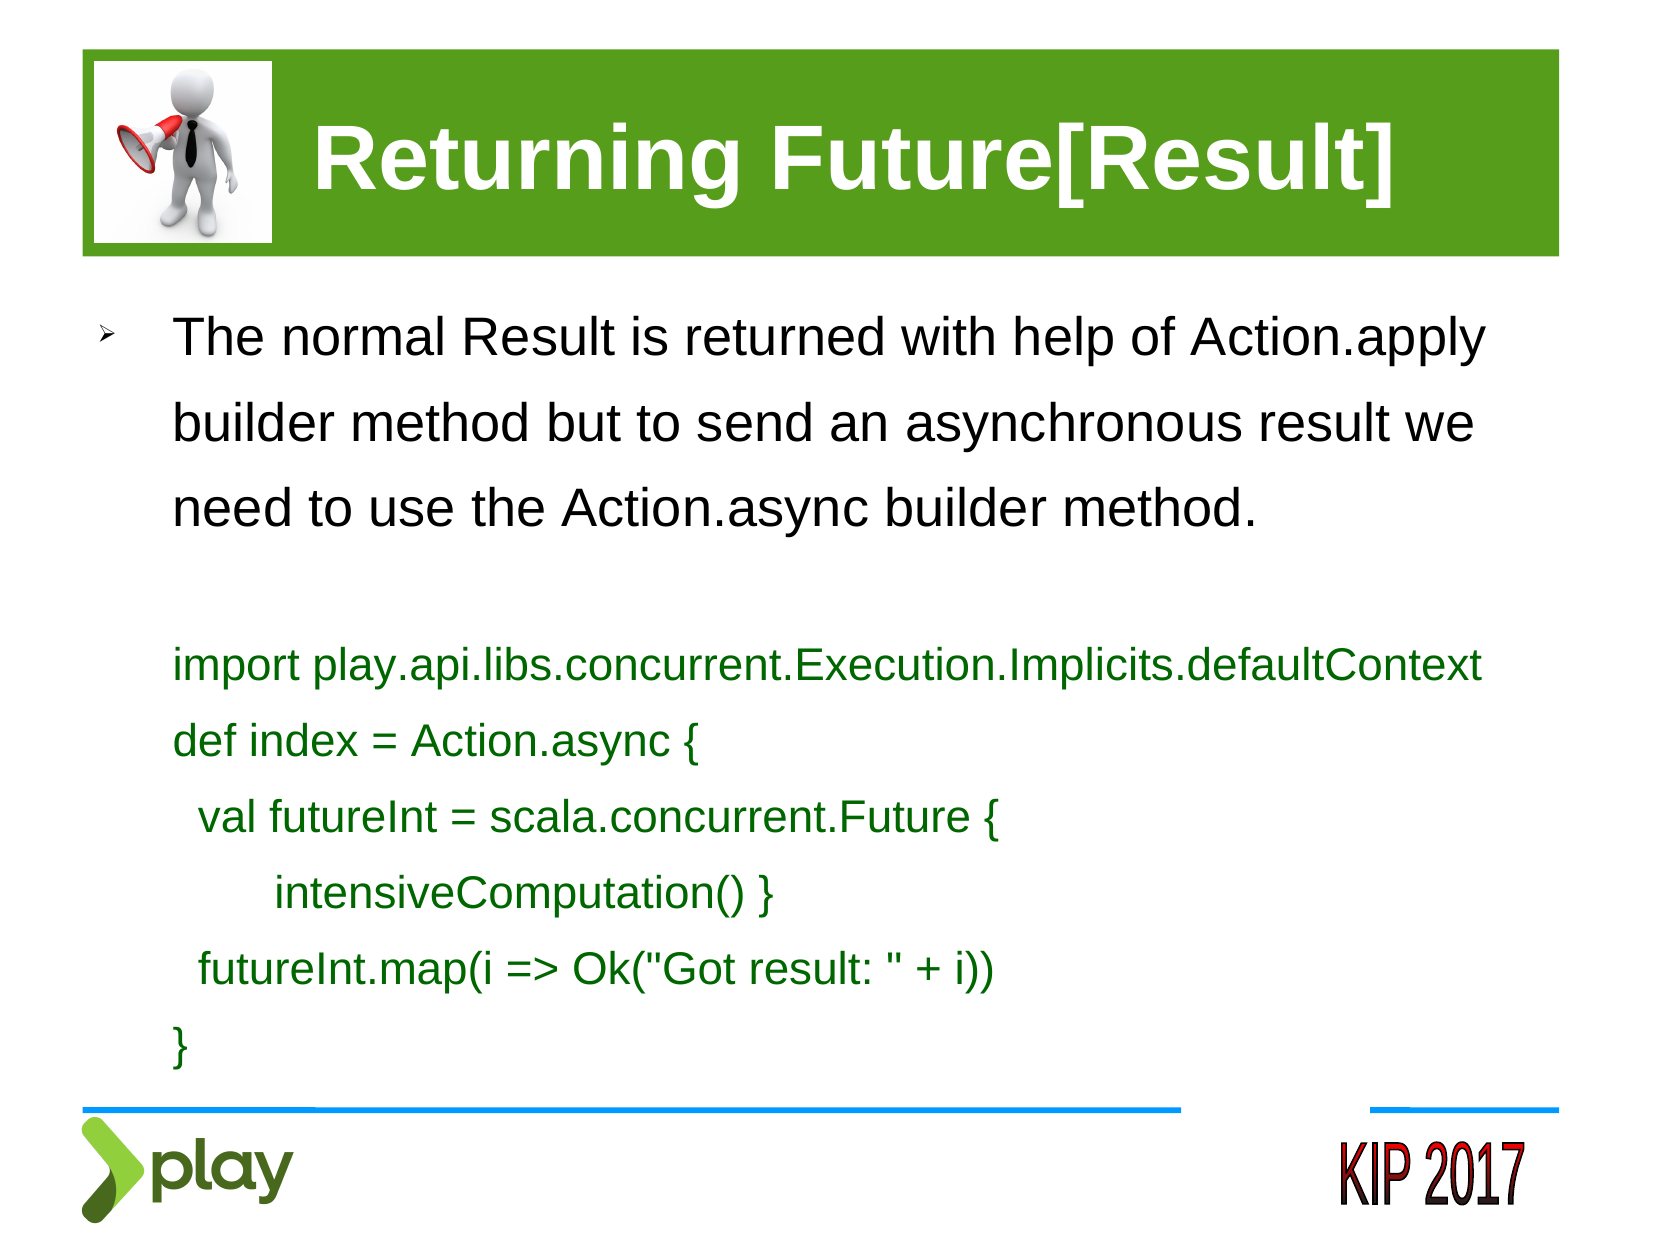

# Returning Future[Result]
The normal Result is returned with help of Action.apply
builder method but to send an asynchronous result we
need to use the Action.async builder method.
import play.api.libs.concurrent.Execution.Implicits.defaultContext
def index = Action.async {
 val futureInt = scala.concurrent.Future {
 intensiveComputation() }
 futureInt.map(i => Ok("Got result: " + i))
}